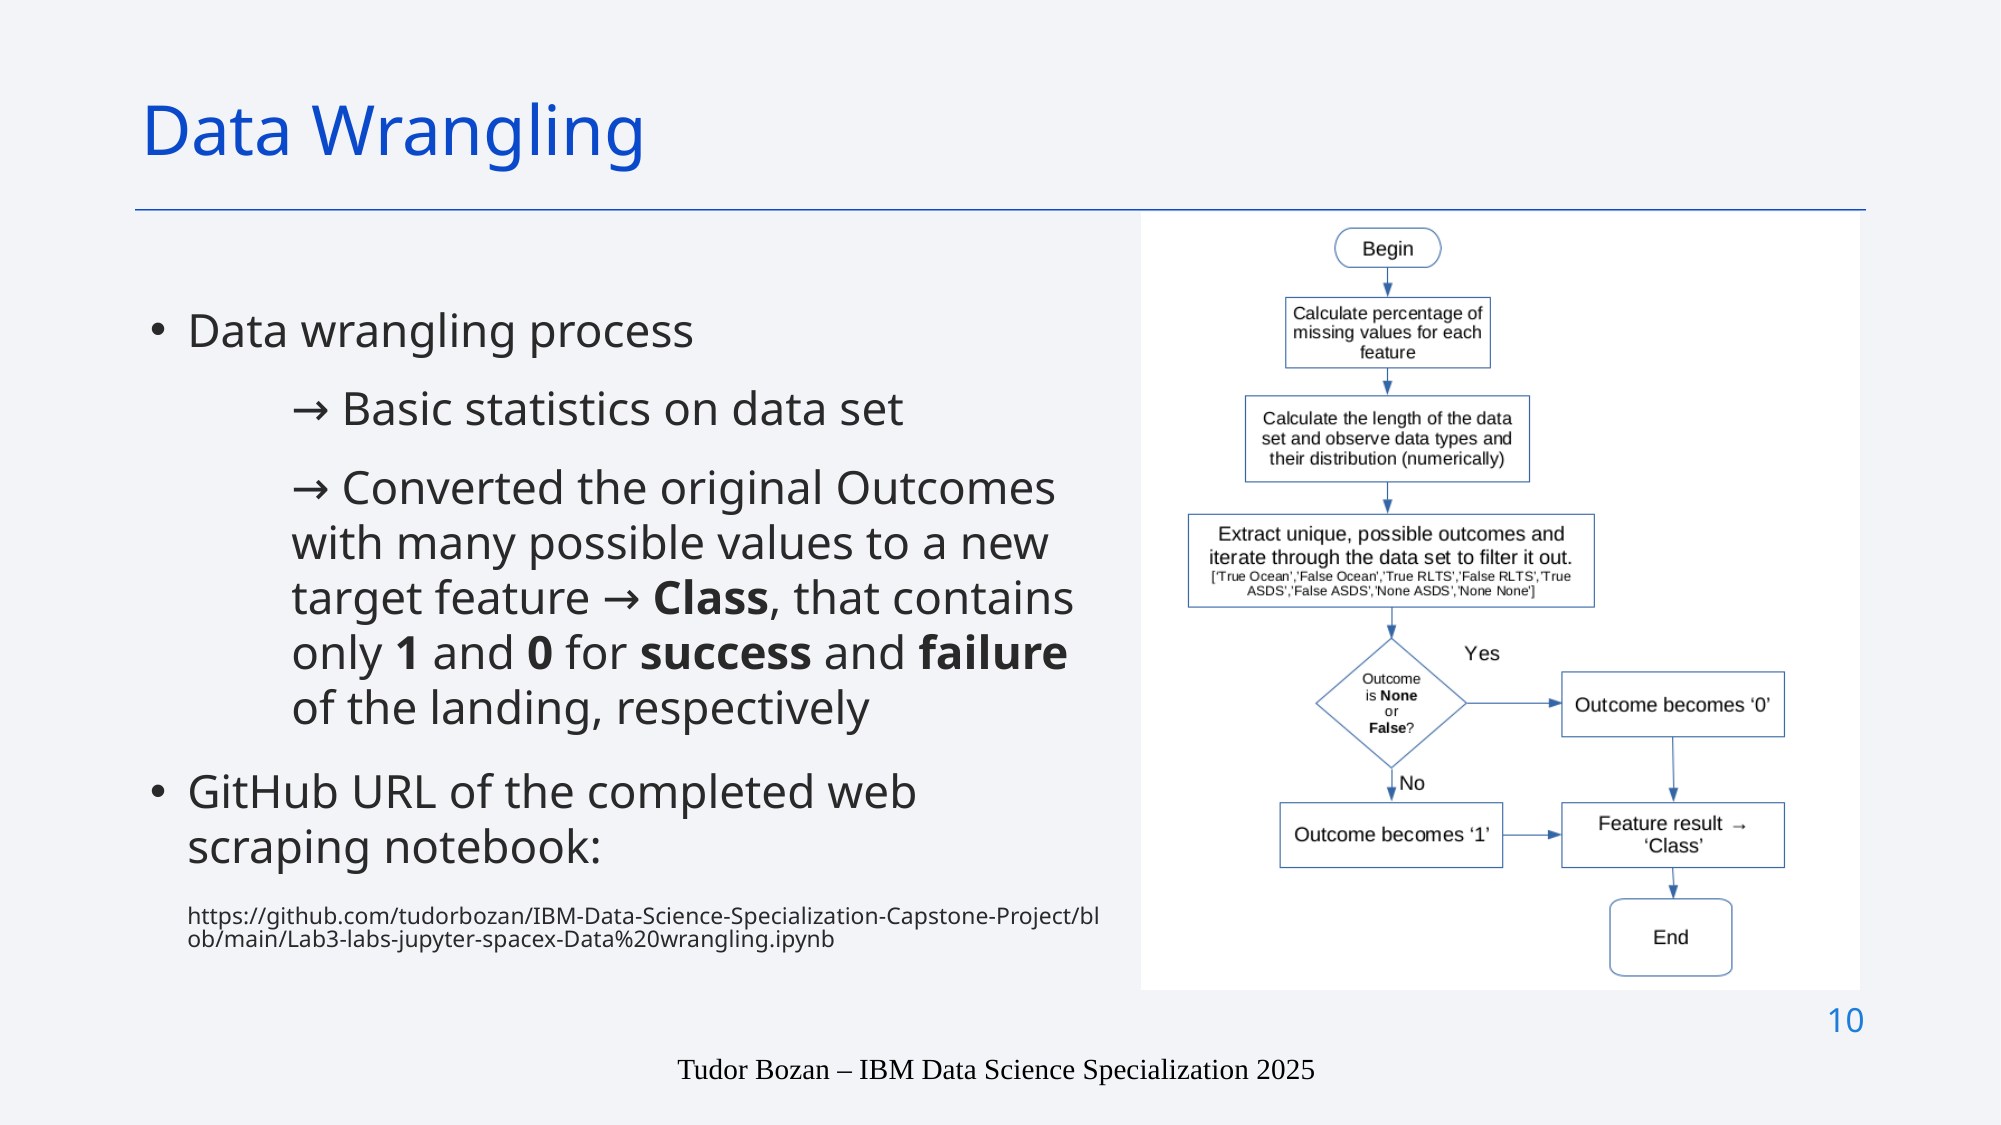

Data Wrangling
Data wrangling process
→ Basic statistics on data set
→ Converted the original Outcomes with many possible values to a new target feature → Class, that contains only 1 and 0 for success and failure of the landing, respectively
GitHub URL of the completed web scraping notebook:
https://github.com/tudorbozan/IBM-Data-Science-Specialization-Capstone-Project/blob/main/Lab3-labs-jupyter-spacex-Data%20wrangling.ipynb